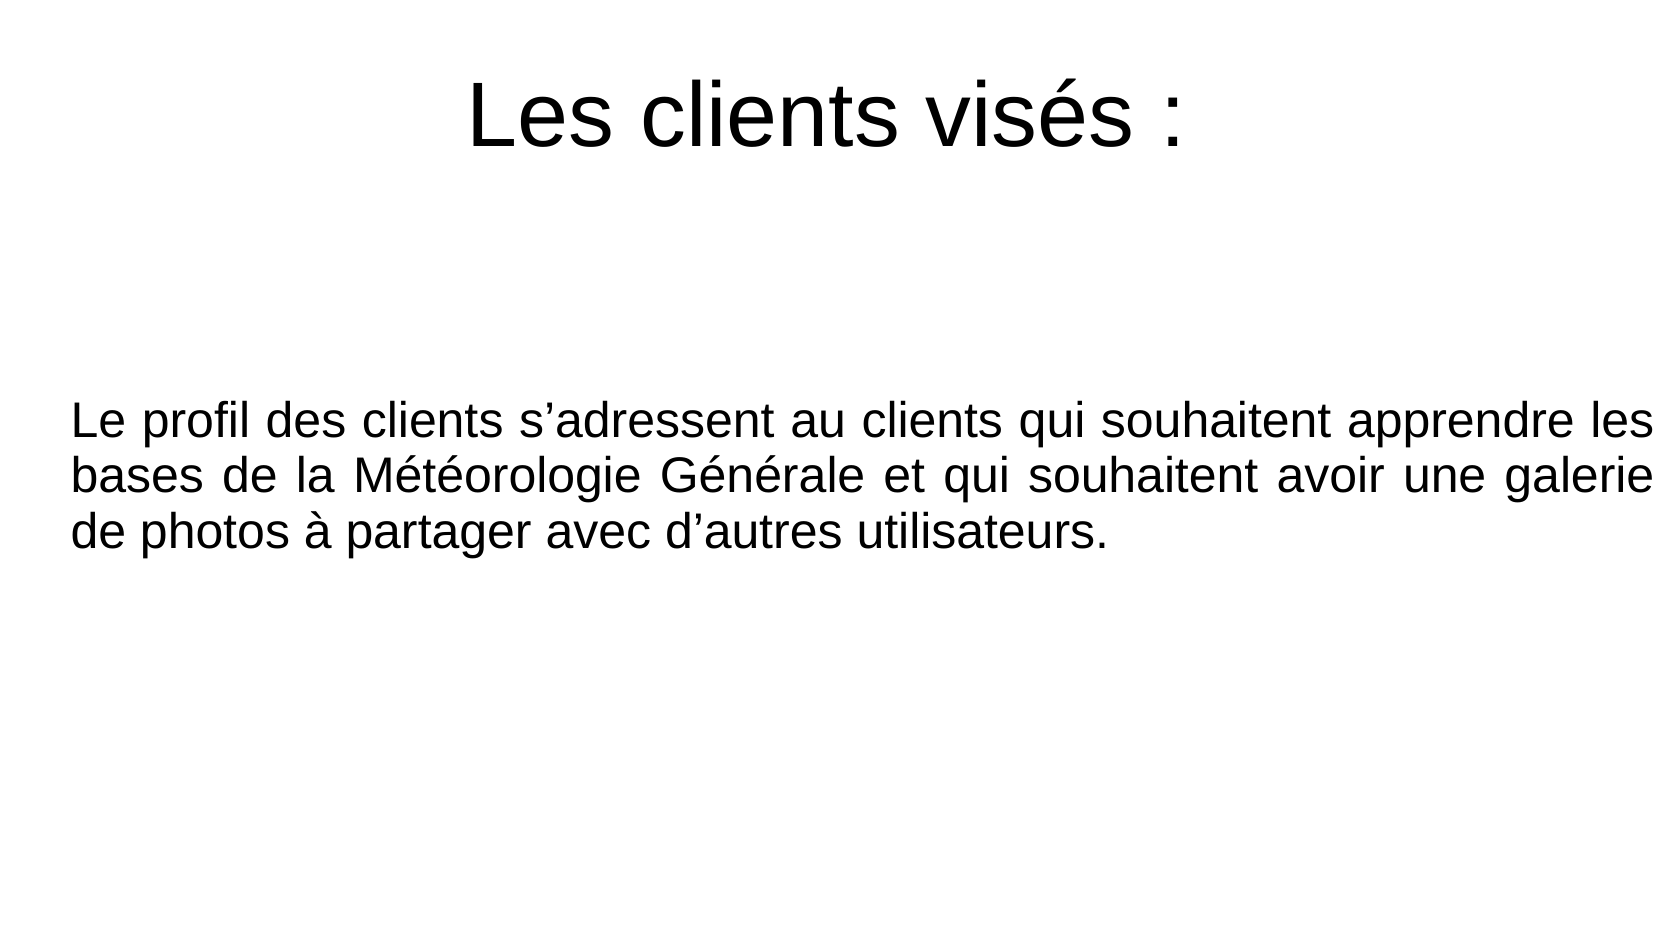

# Les clients visés :
Le profil des clients s’adressent au clients qui souhaitent apprendre les bases de la Météorologie Générale et qui souhaitent avoir une galerie de photos à partager avec d’autres utilisateurs.